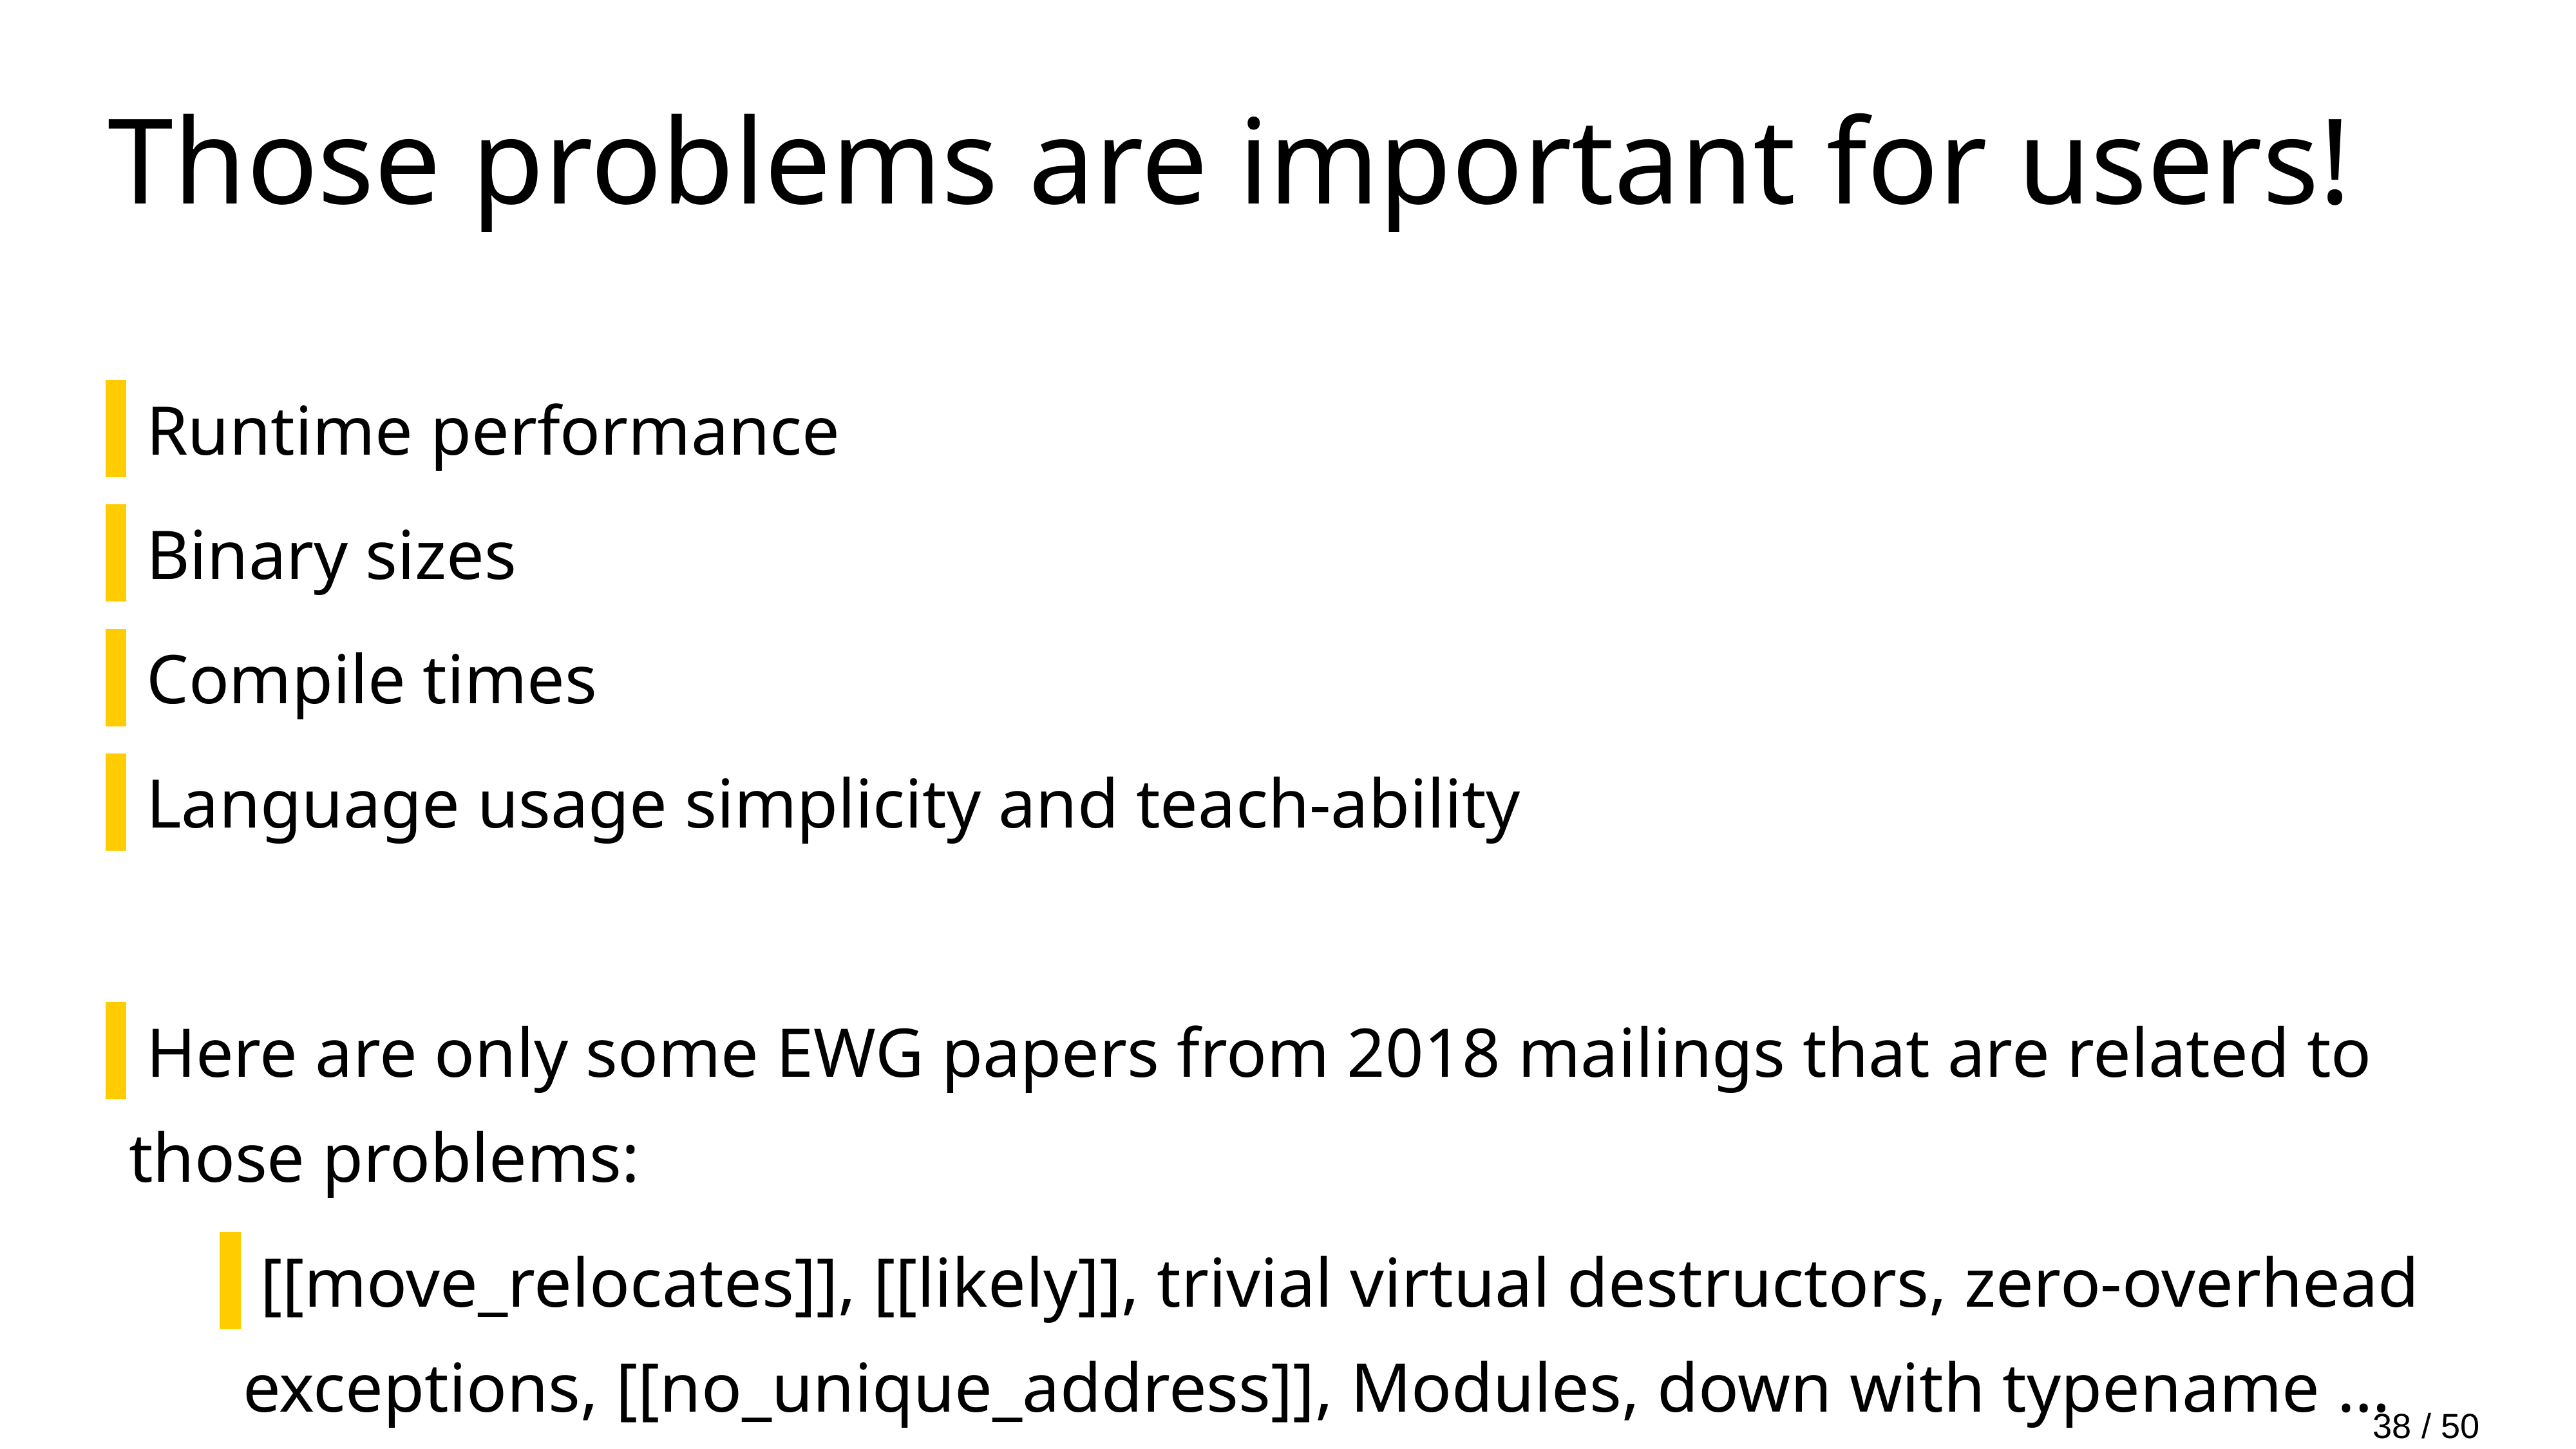

# Those problems are important for users!
 Runtime performance
 Binary sizes
 Compile times
 Language usage simplicity and teach-ability
 Here are only some EWG papers from 2018 mailings that are related to those problems:
 [[move_relocates]], [[likely]], trivial virtual destructors, zero-overhead exceptions, [[no_unique_address]], Modules, down with typename …
 There's even more papers for LEWG that try to improve some of those